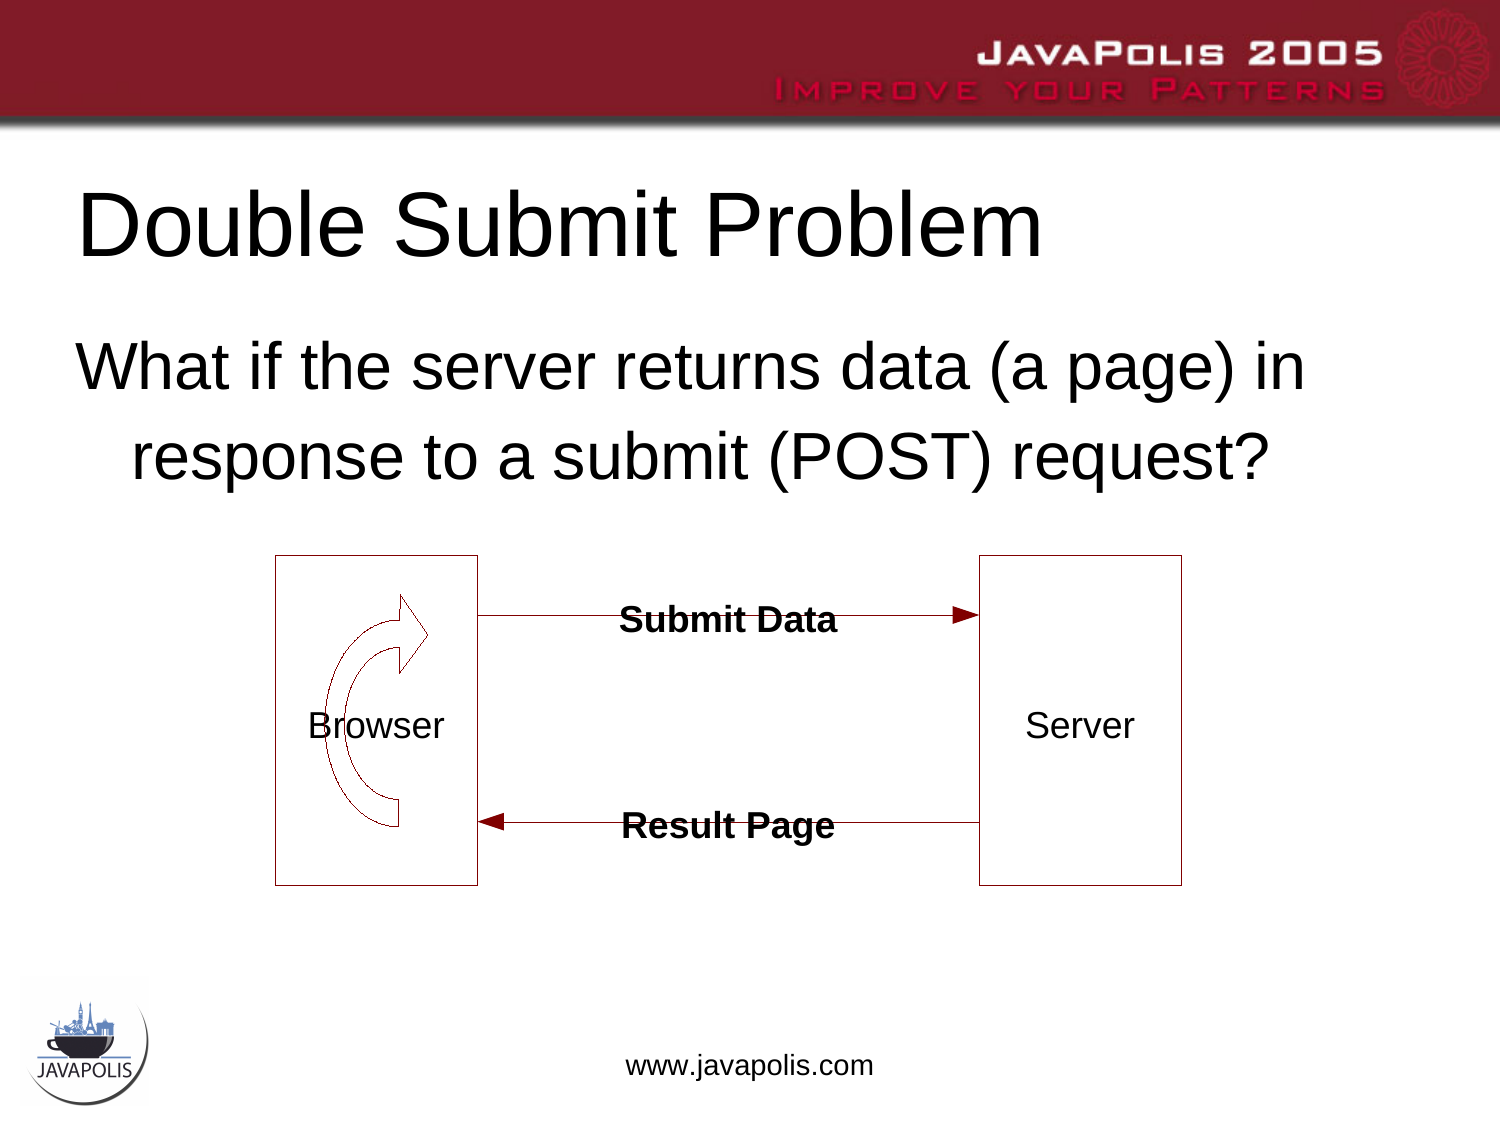

# Double Submit Problem
What if the server returns data (a page) in response to a submit (POST) request?
Browser
Server
Submit Data
Result Page